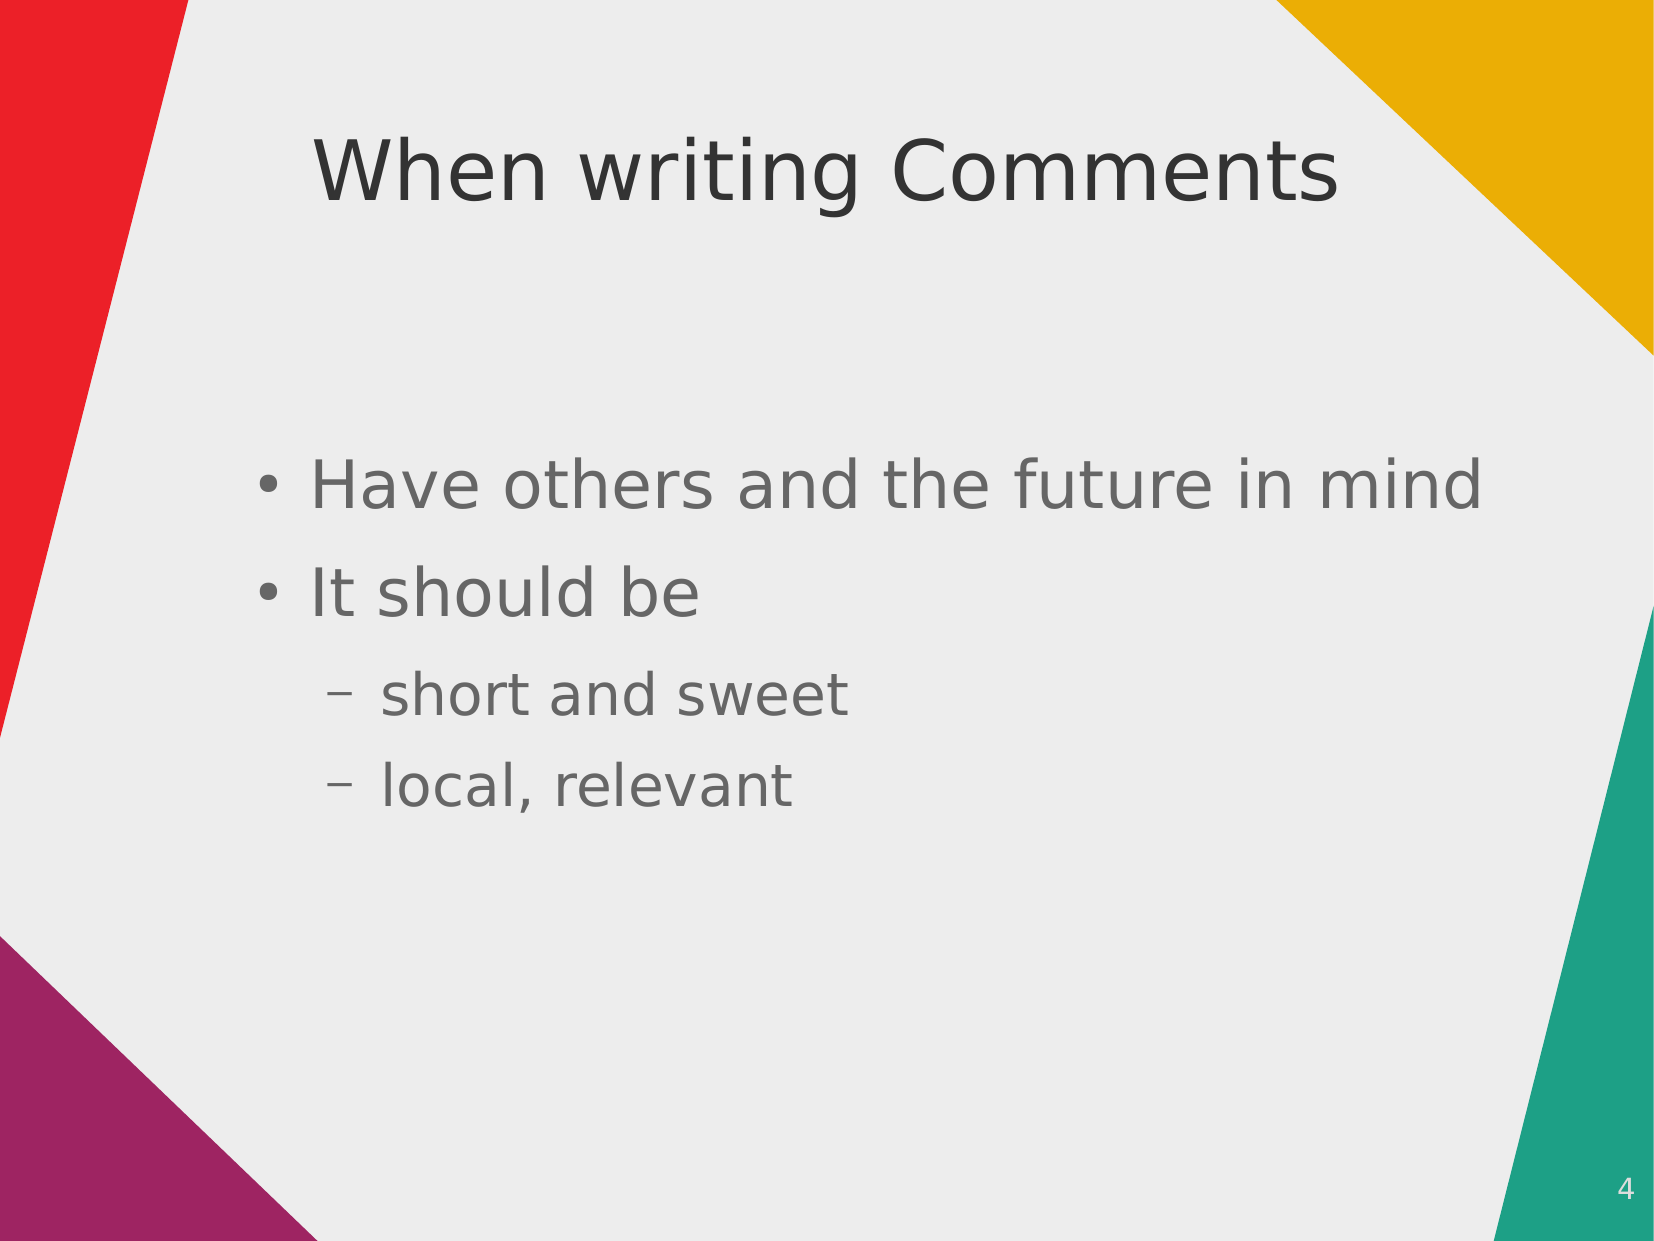

# When writing Comments
Have others and the future in mind
It should be
short and sweet
local, relevant
4